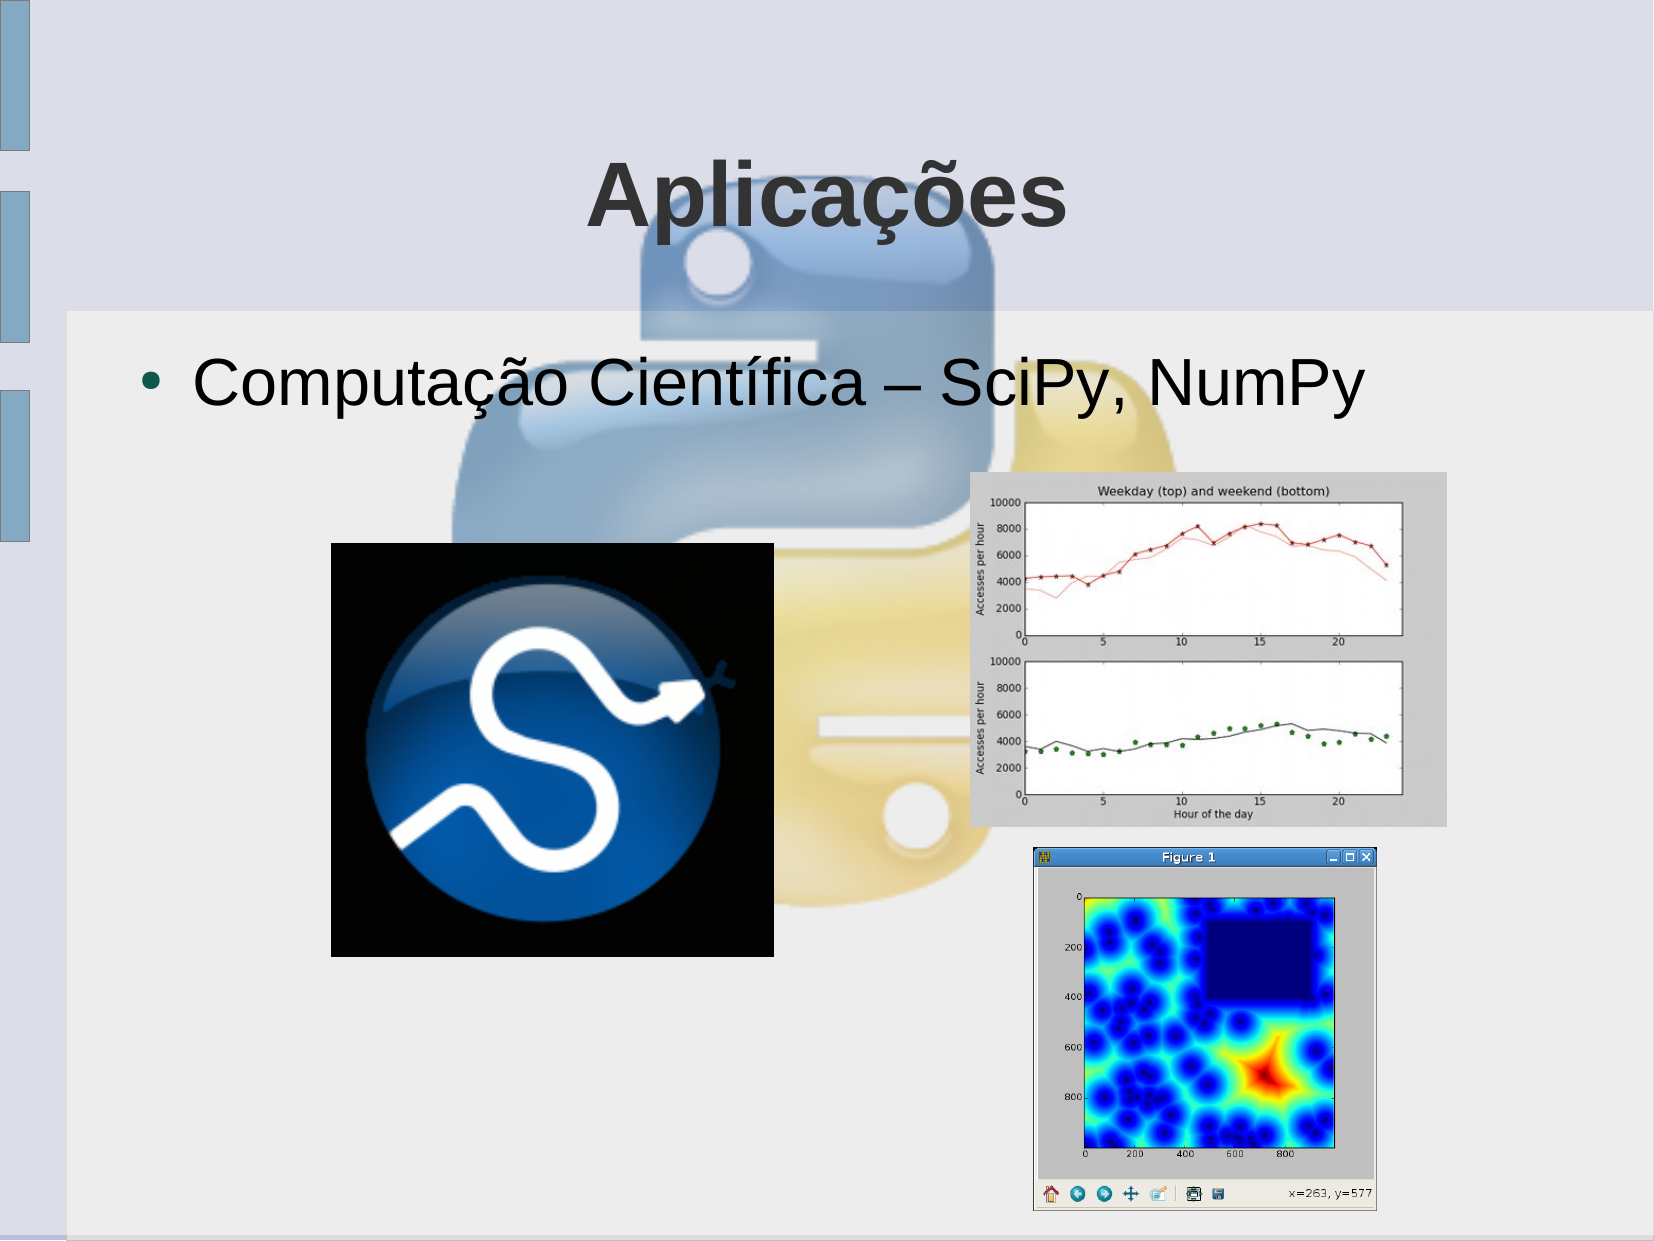

# Aplicações
Computação Científica – SciPy, NumPy